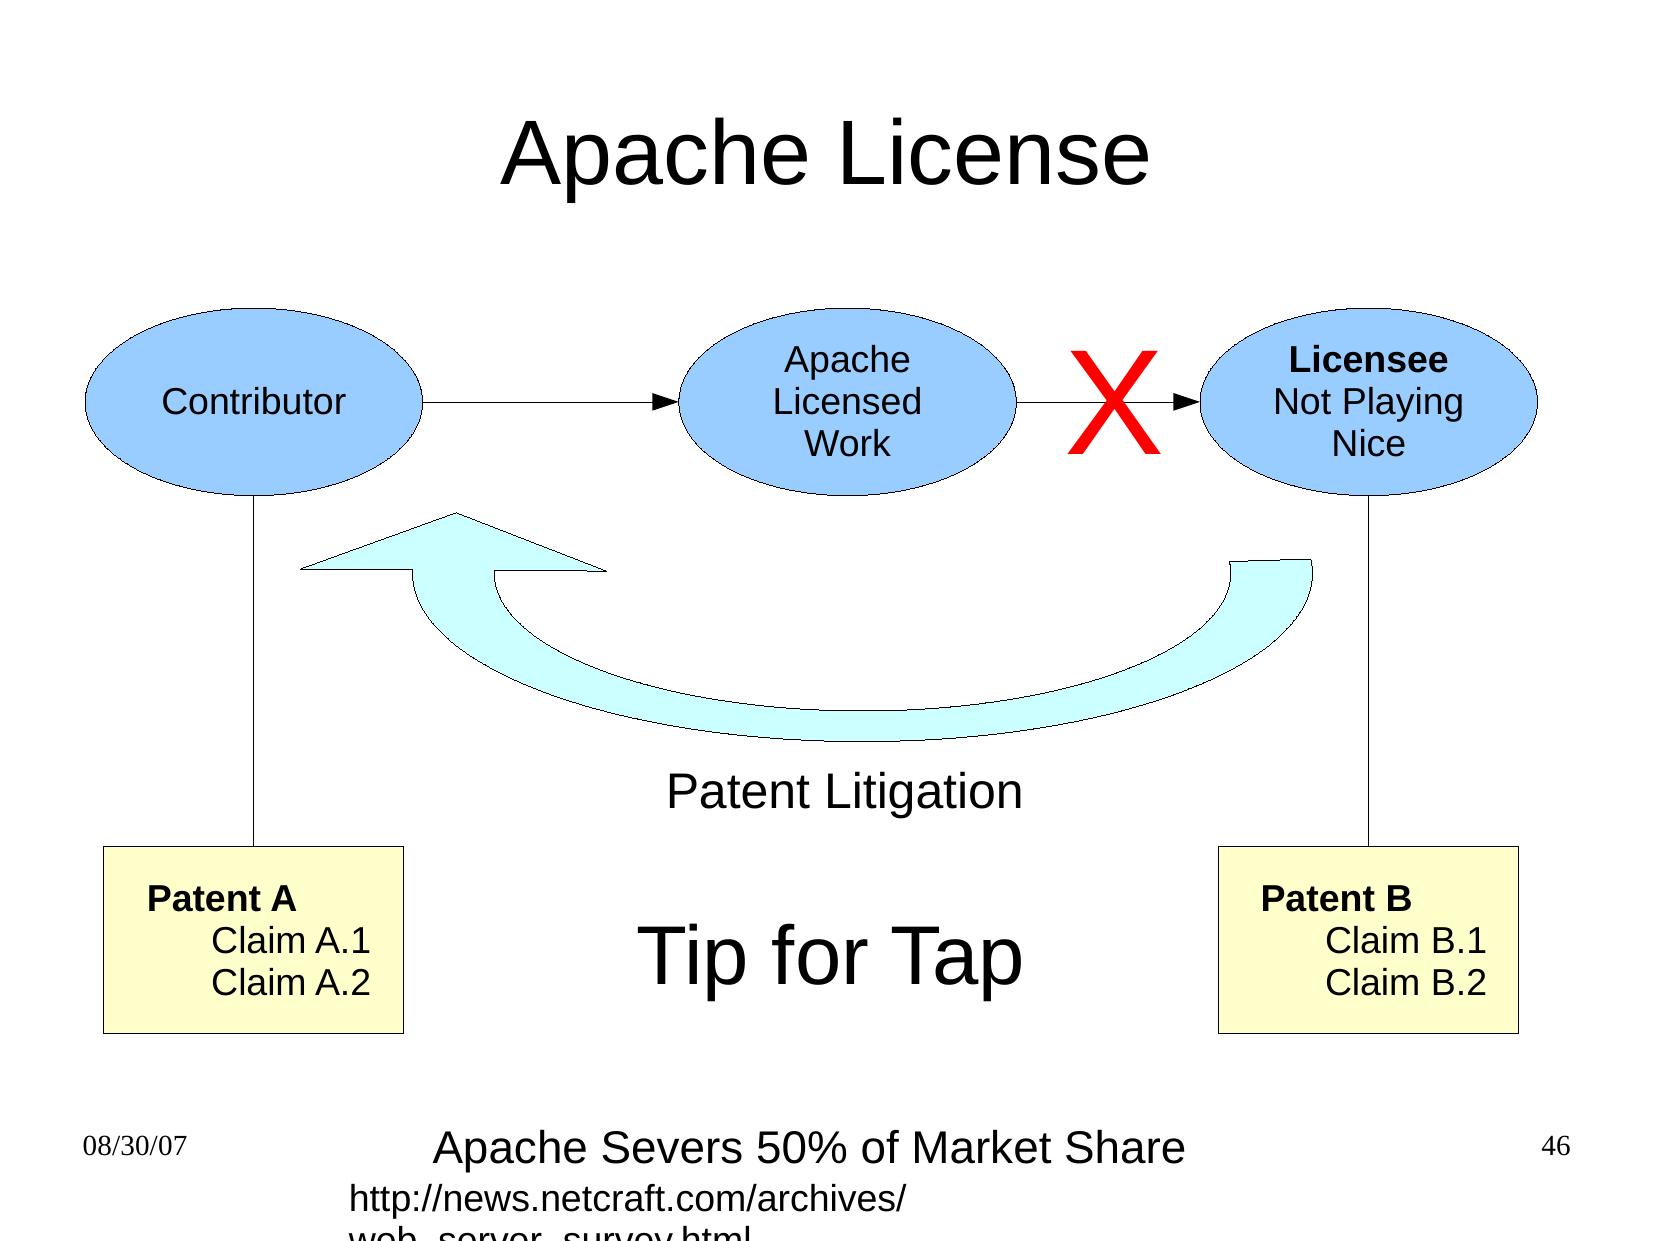

# Apache License
Contributor
Apache
Licensed
Work
Licensee
Not Playing
Nice
X
Patent Litigation
 Patent A
	Claim A.1
	Claim A.2
 Patent B
	Claim B.1
	Claim B.2
Tip for Tap
Apache Severs 50% of Market Share
08/30/07
46
http://news.netcraft.com/archives/web_server_survey.html